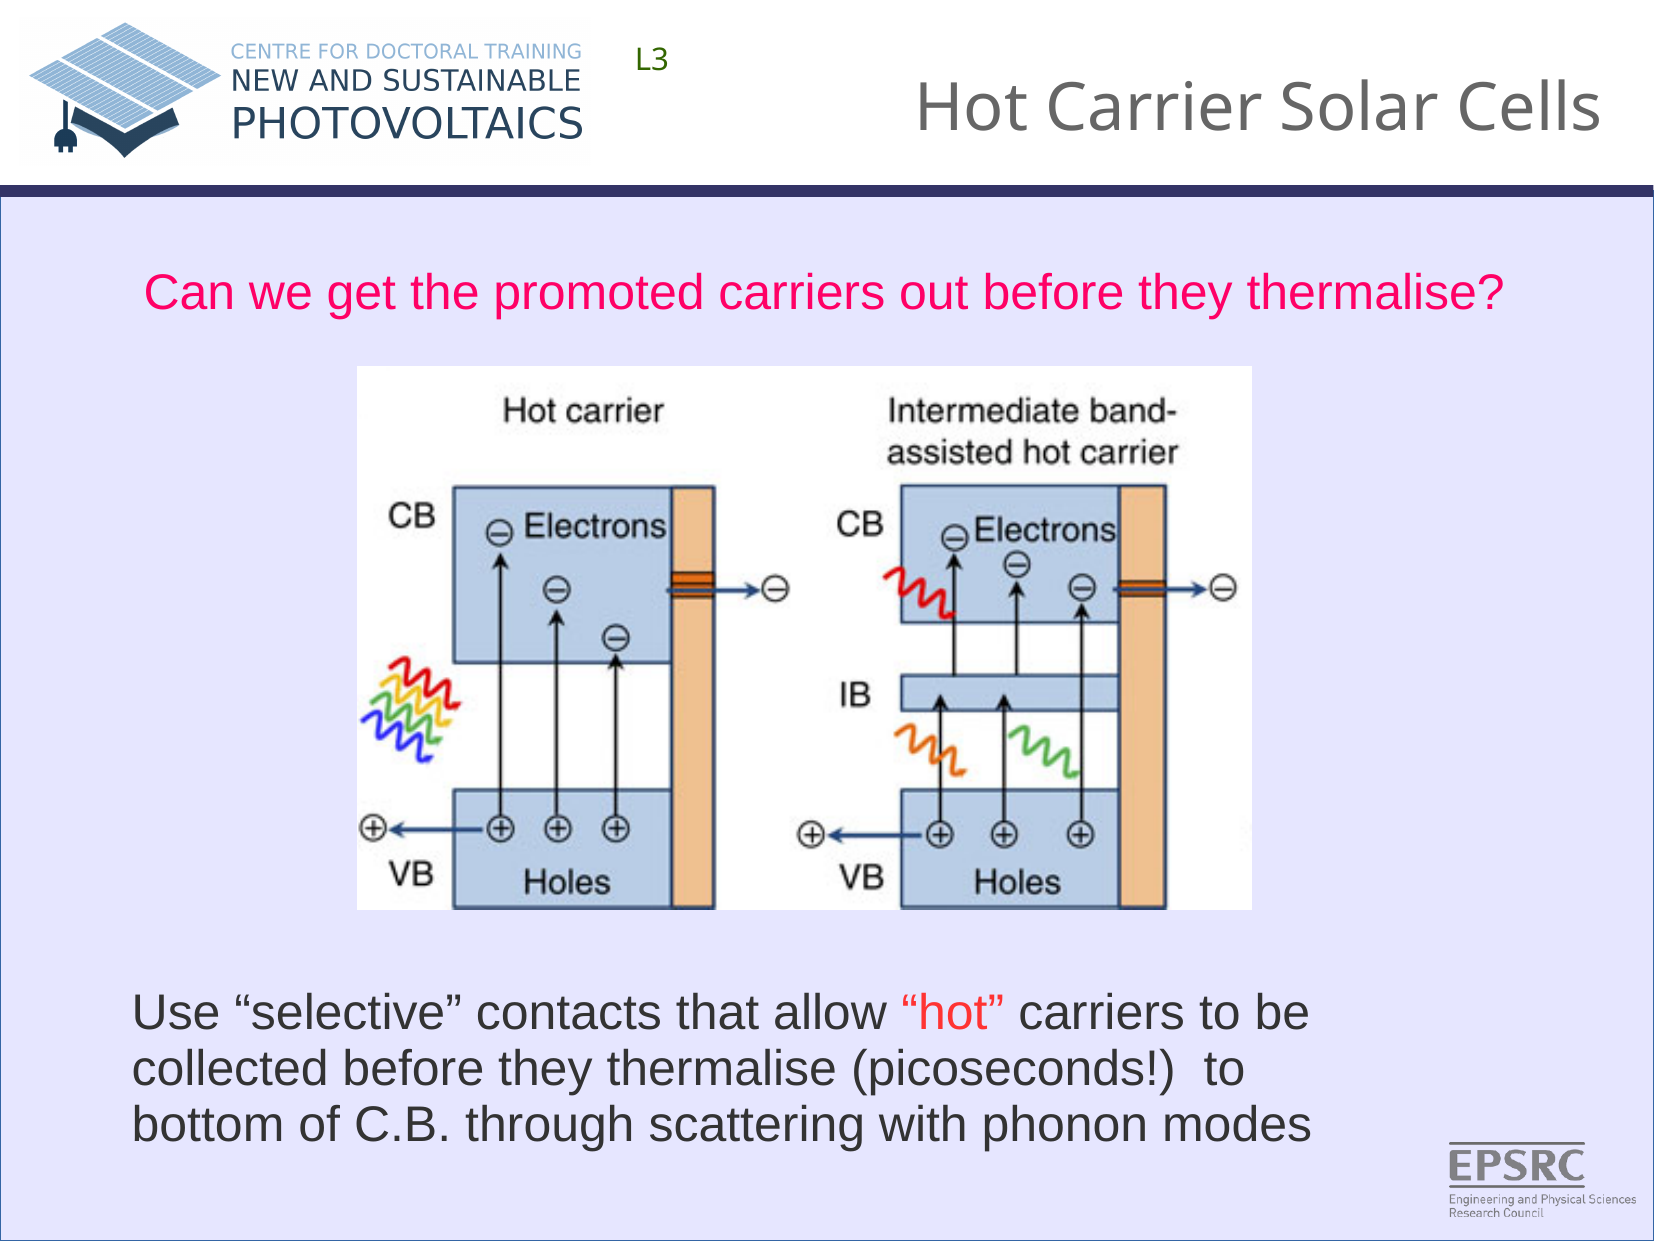

L3
Hot Carrier Solar Cells
Can we get the promoted carriers out before they thermalise?
Use “selective” contacts that allow “hot” carriers to be collected before they thermalise (picoseconds!) to bottom of C.B. through scattering with phonon modes